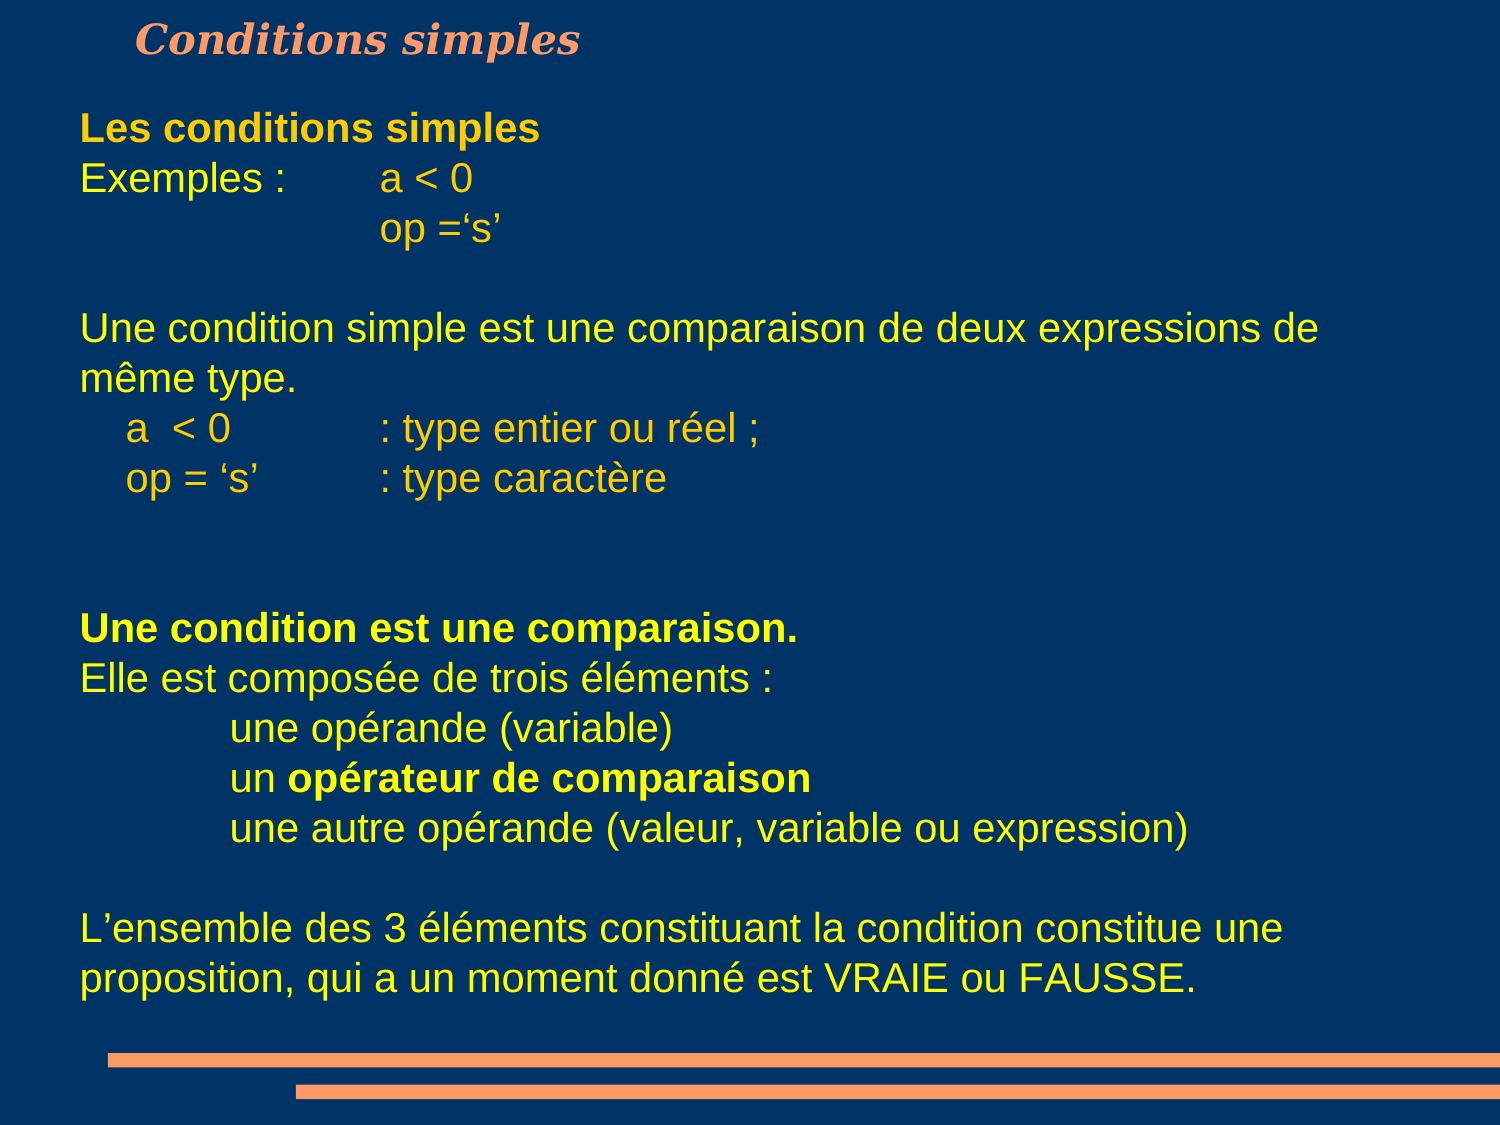

# Conditions simples
Les conditions simples
Exemples : 	a < 0
		op =‘s’
Une condition simple est une comparaison de deux expressions de même type.
 a < 0 	: type entier ou réel ;
 op = ‘s’ 	: type caractère
Une condition est une comparaison.
Elle est composée de trois éléments :
	une opérande (variable)
	un opérateur de comparaison
	une autre opérande (valeur, variable ou expression)
L’ensemble des 3 éléments constituant la condition constitue une proposition, qui a un moment donné est VRAIE ou FAUSSE.